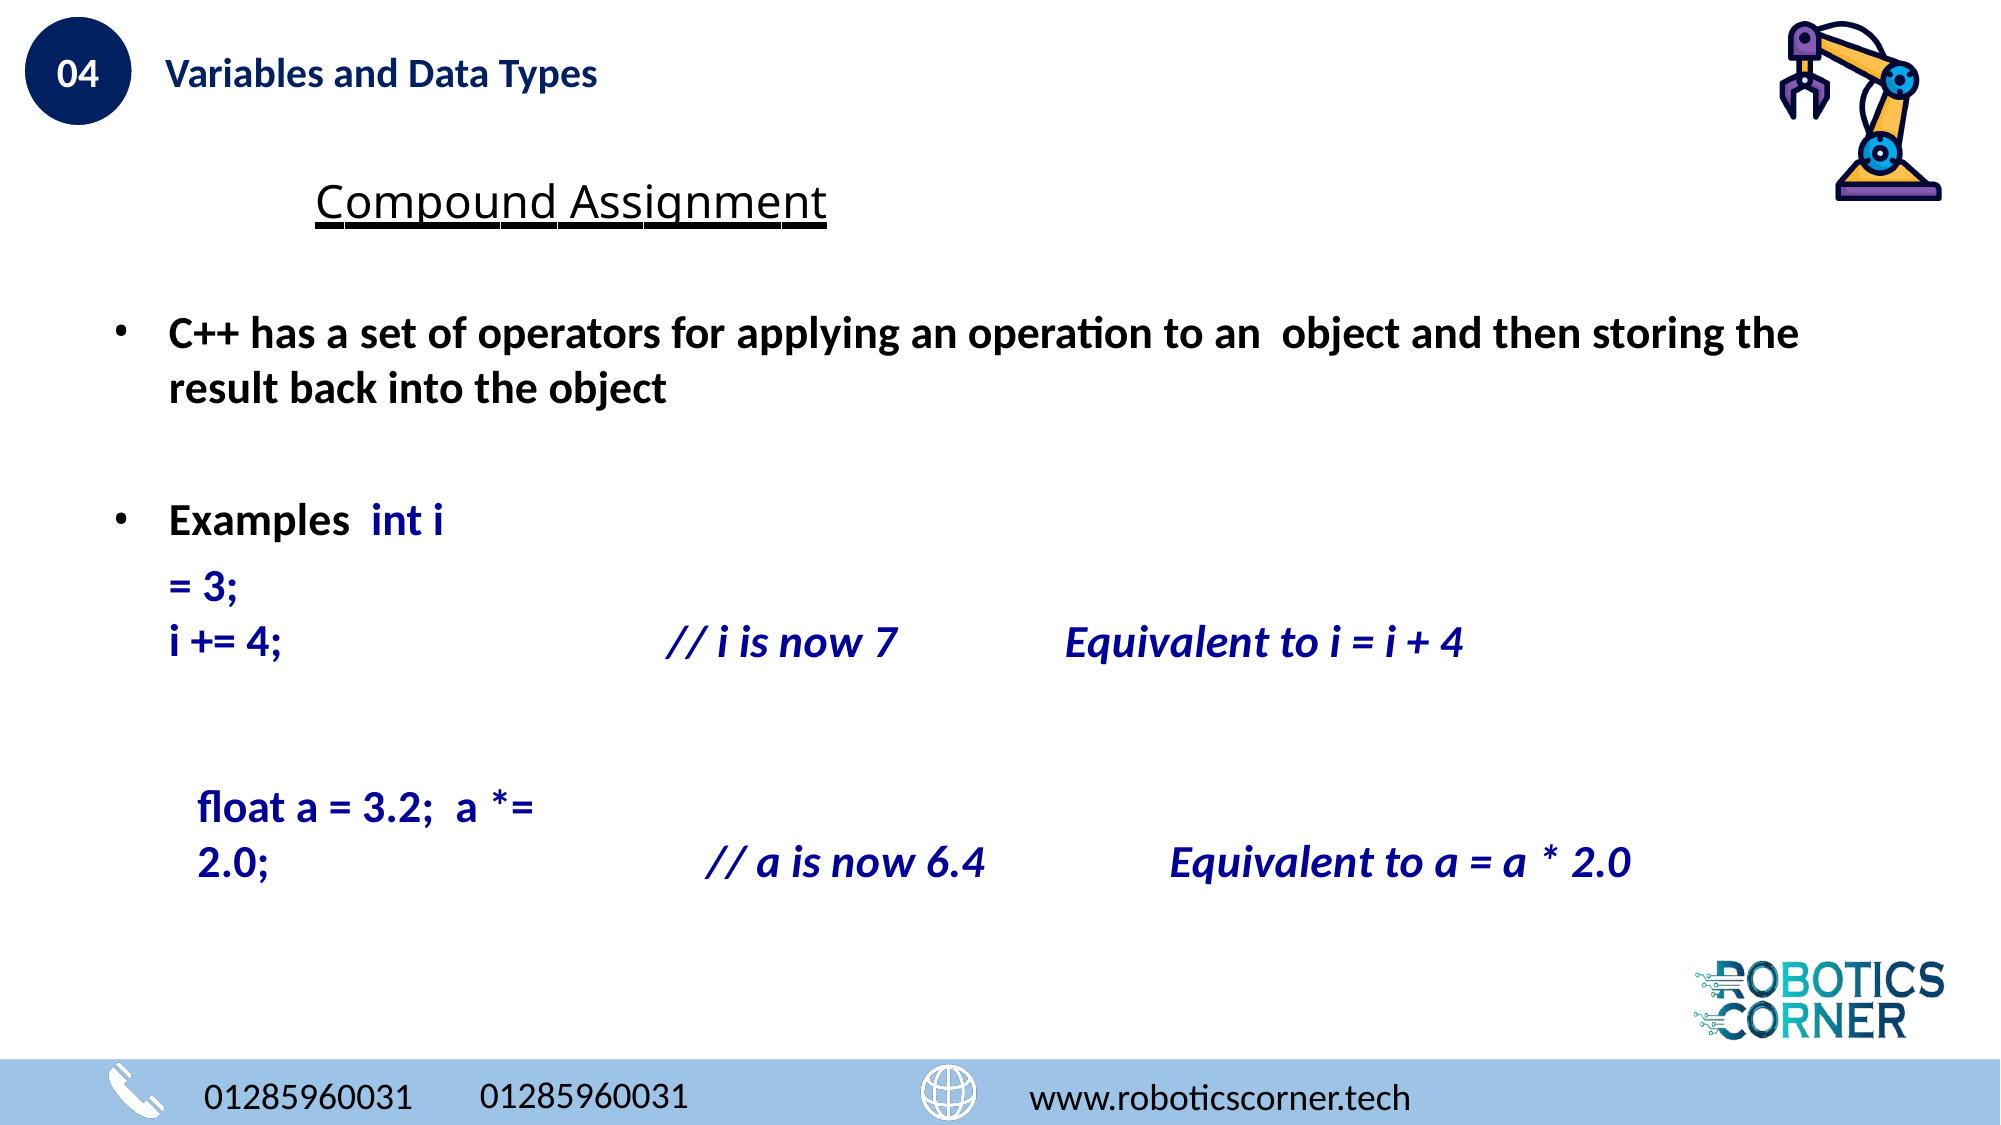

04
Variables and Data Types
# Compound Assignment
C++ has a set of operators for applying an operation to an object and then storing the result back into the object
Examples int i = 3;
i += 4;
// i is now 7
Equivalent to i = i + 4
float a = 3.2; a *= 2.0;
// a is now 6.4
Equivalent to a = a * 2.0
01285960031
01285960031
www.roboticscorner.tech